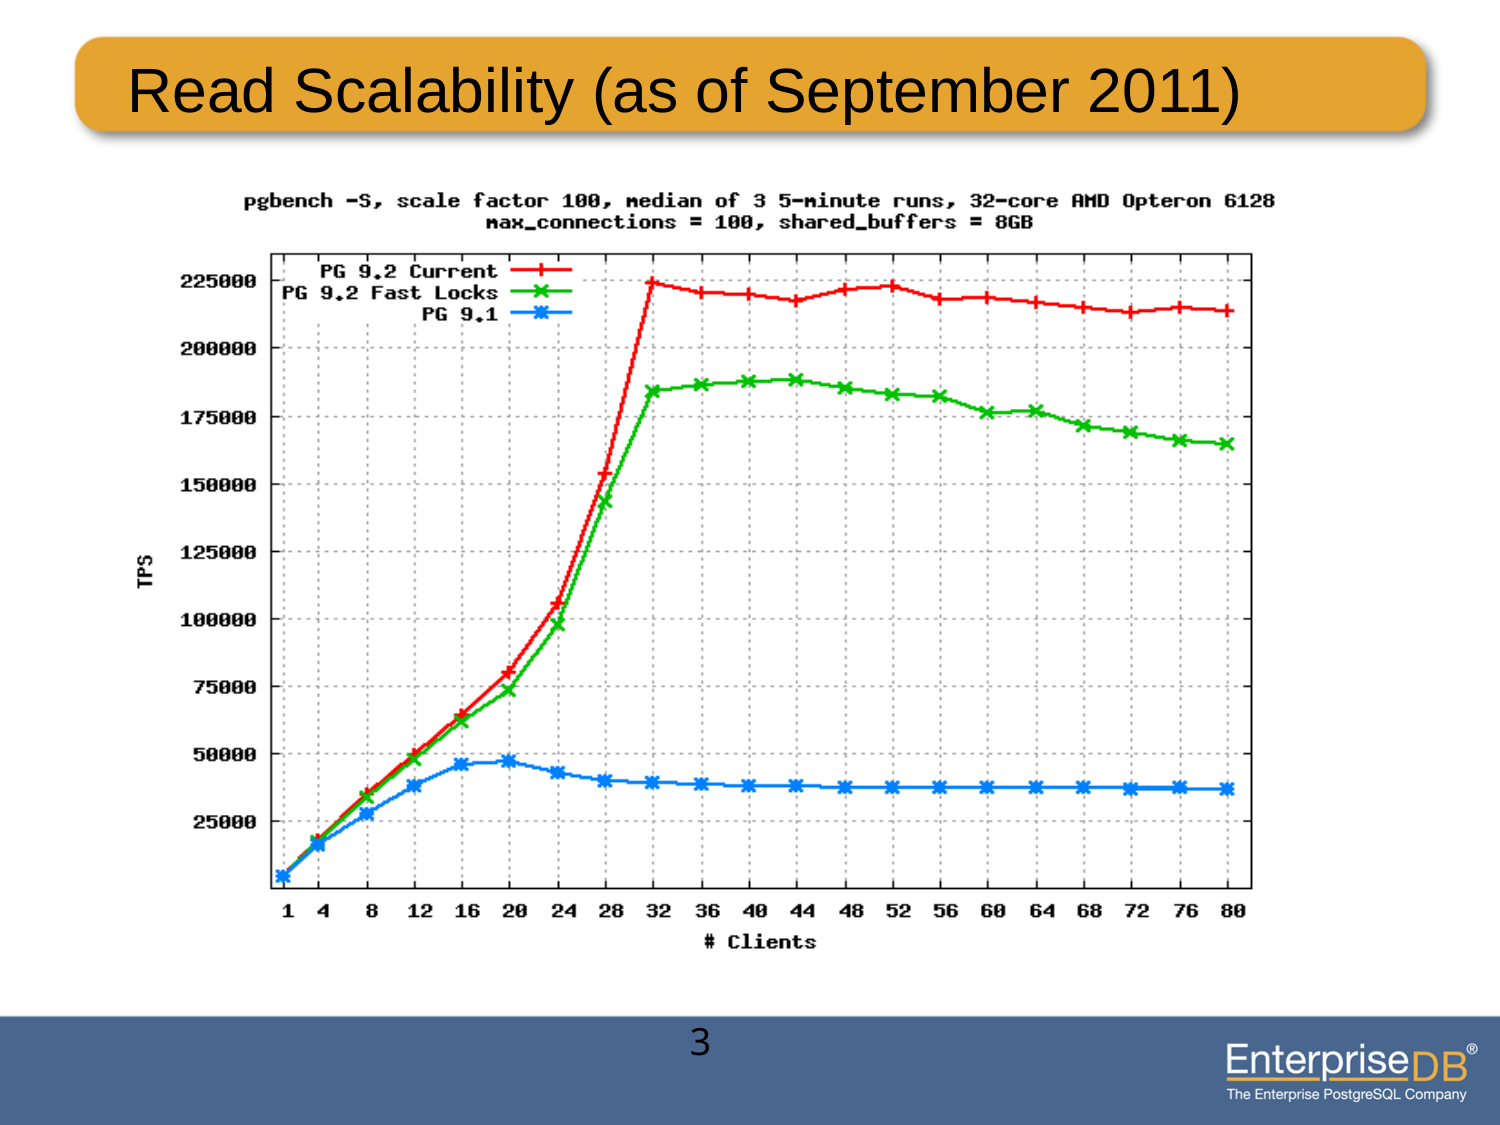

# Read Scalability (as of September 2011)